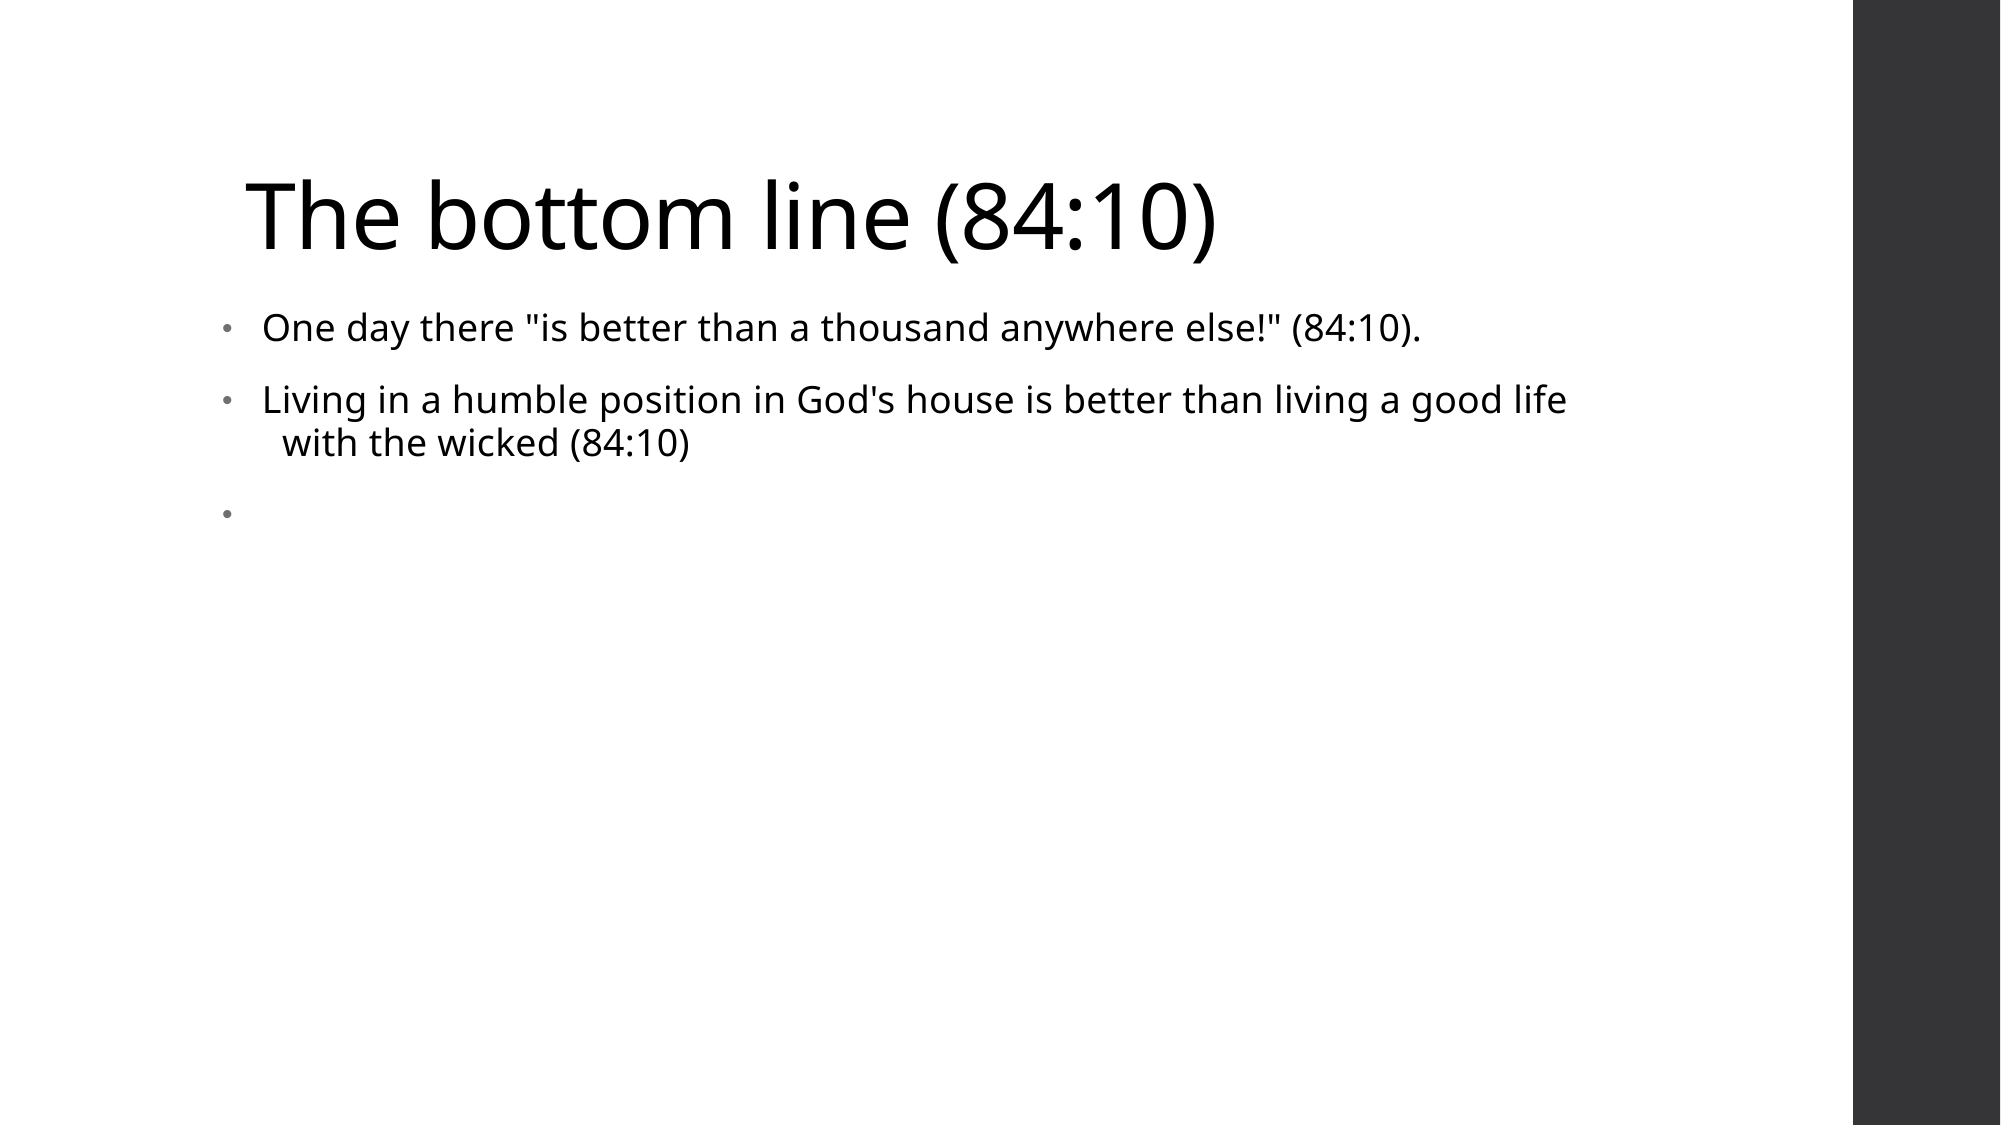

# The bottom line (84:10)
 One day there "is better than a thousand anywhere else!" (84:10).
 Living in a humble position in God's house is better than living a good life with the wicked (84:10)